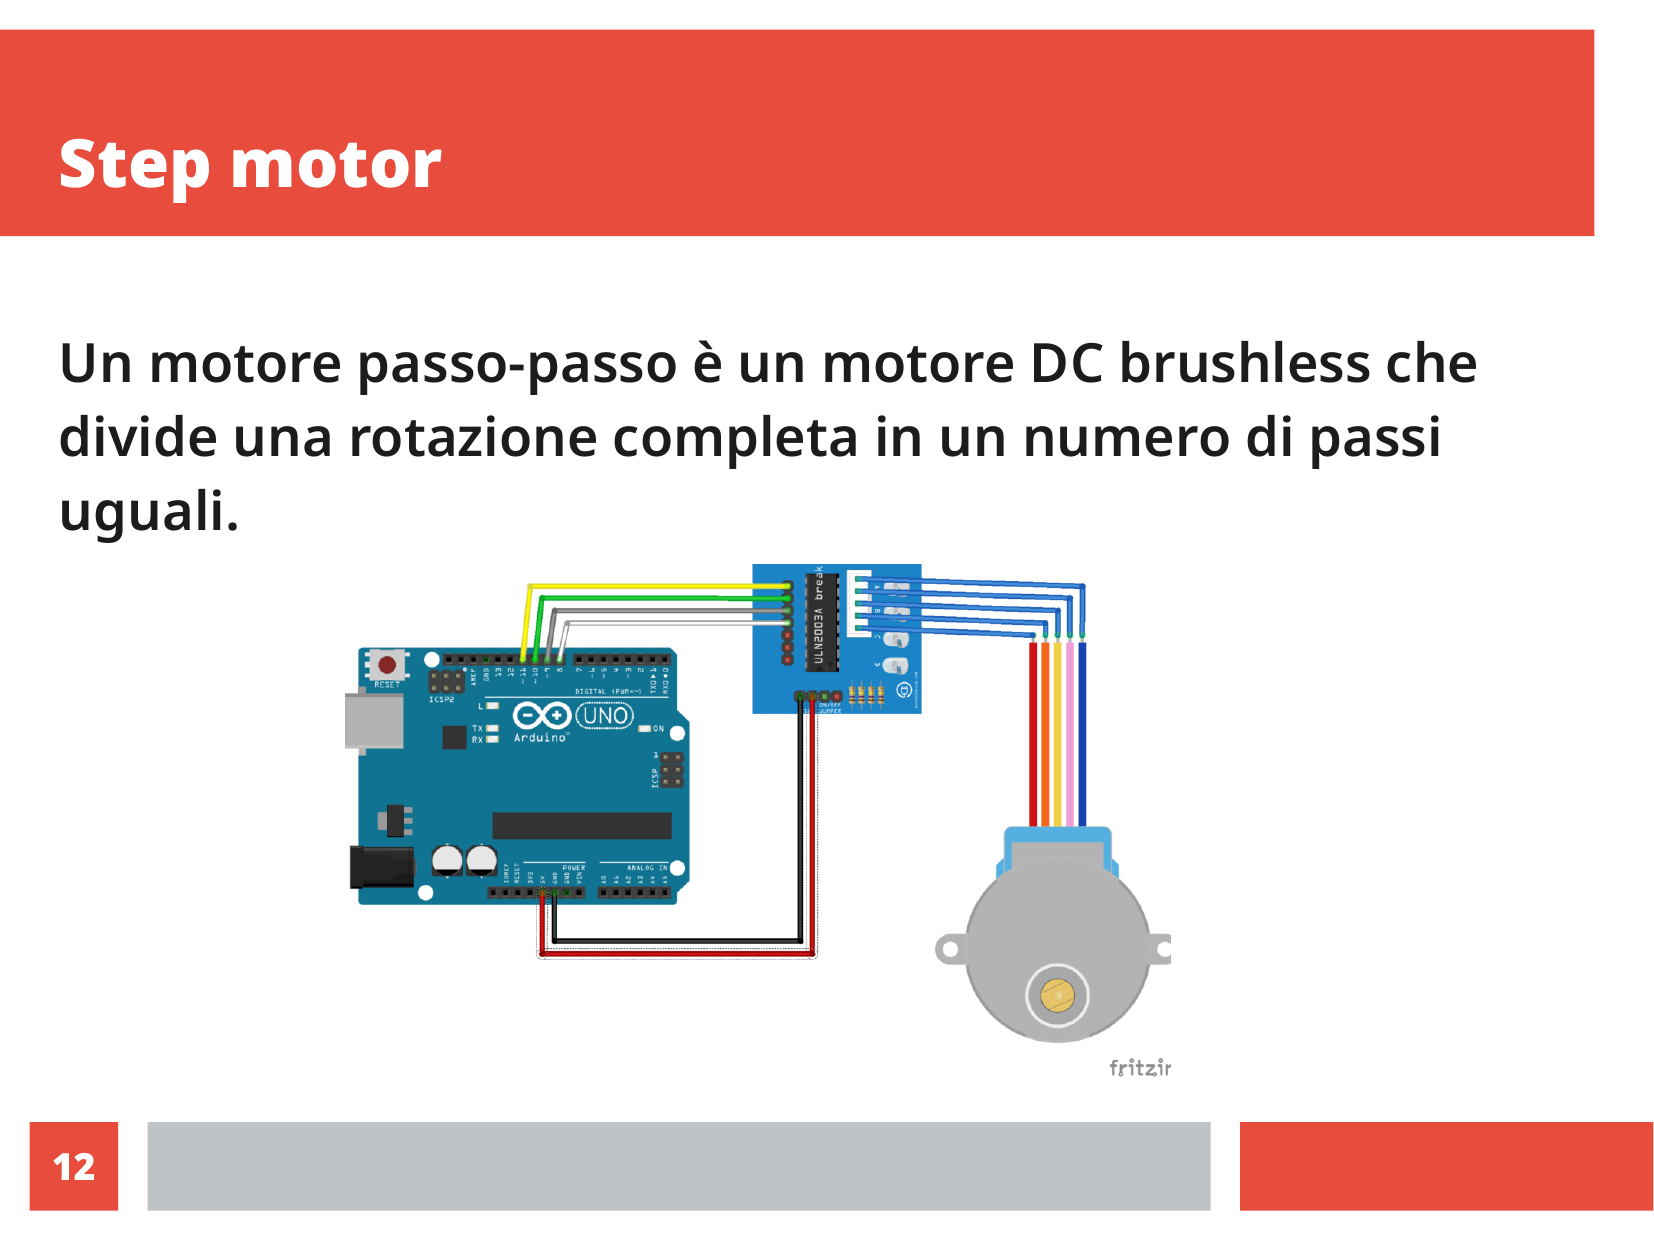

# Step motor
Un motore passo-passo è un motore DC brushless che divide una rotazione completa in un numero di passi uguali.
12